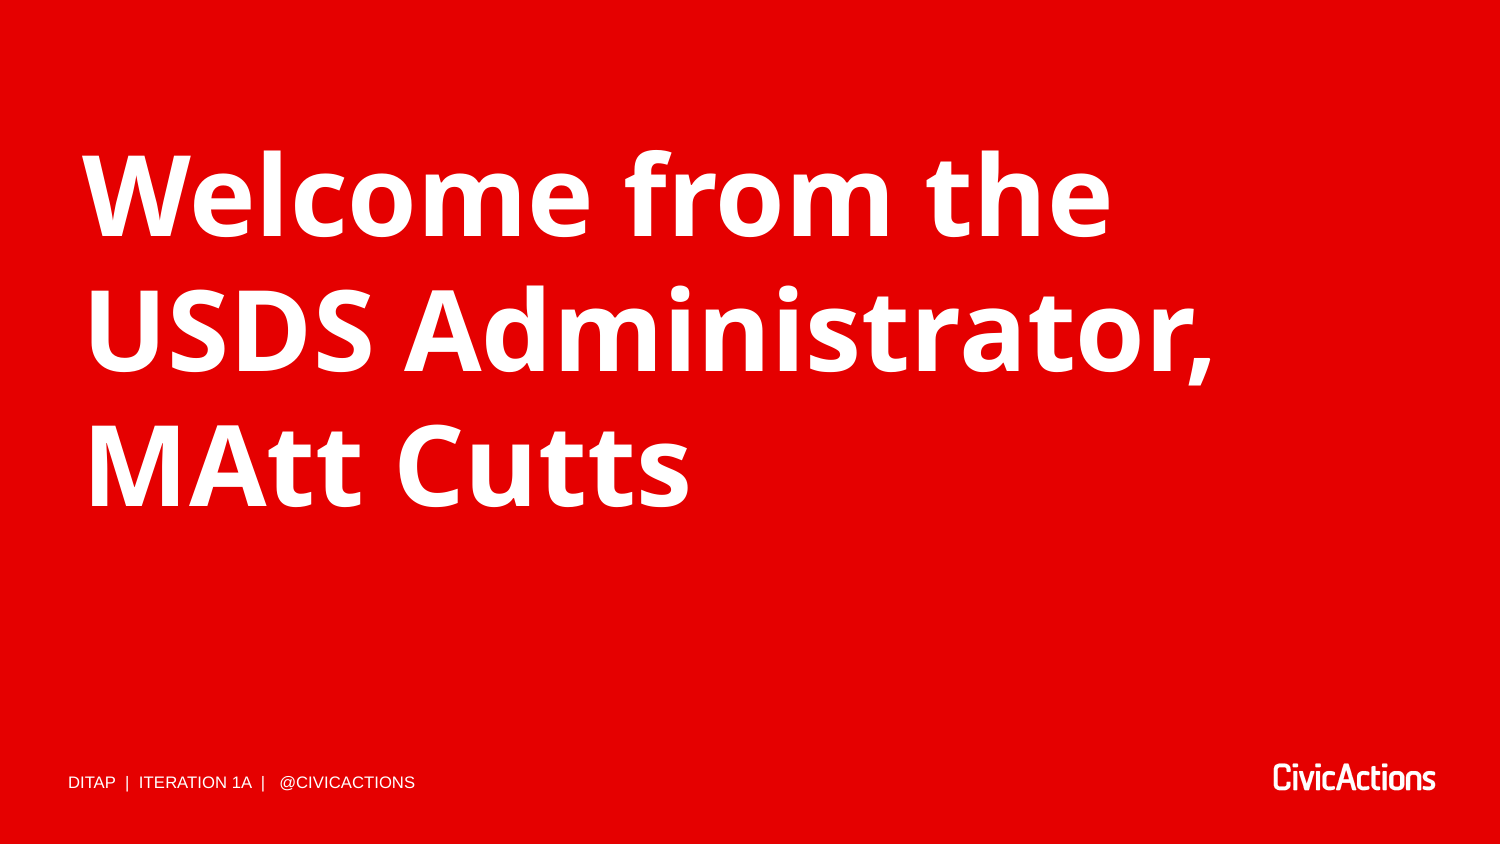

# Welcome from the USDS Administrator, MAtt Cutts